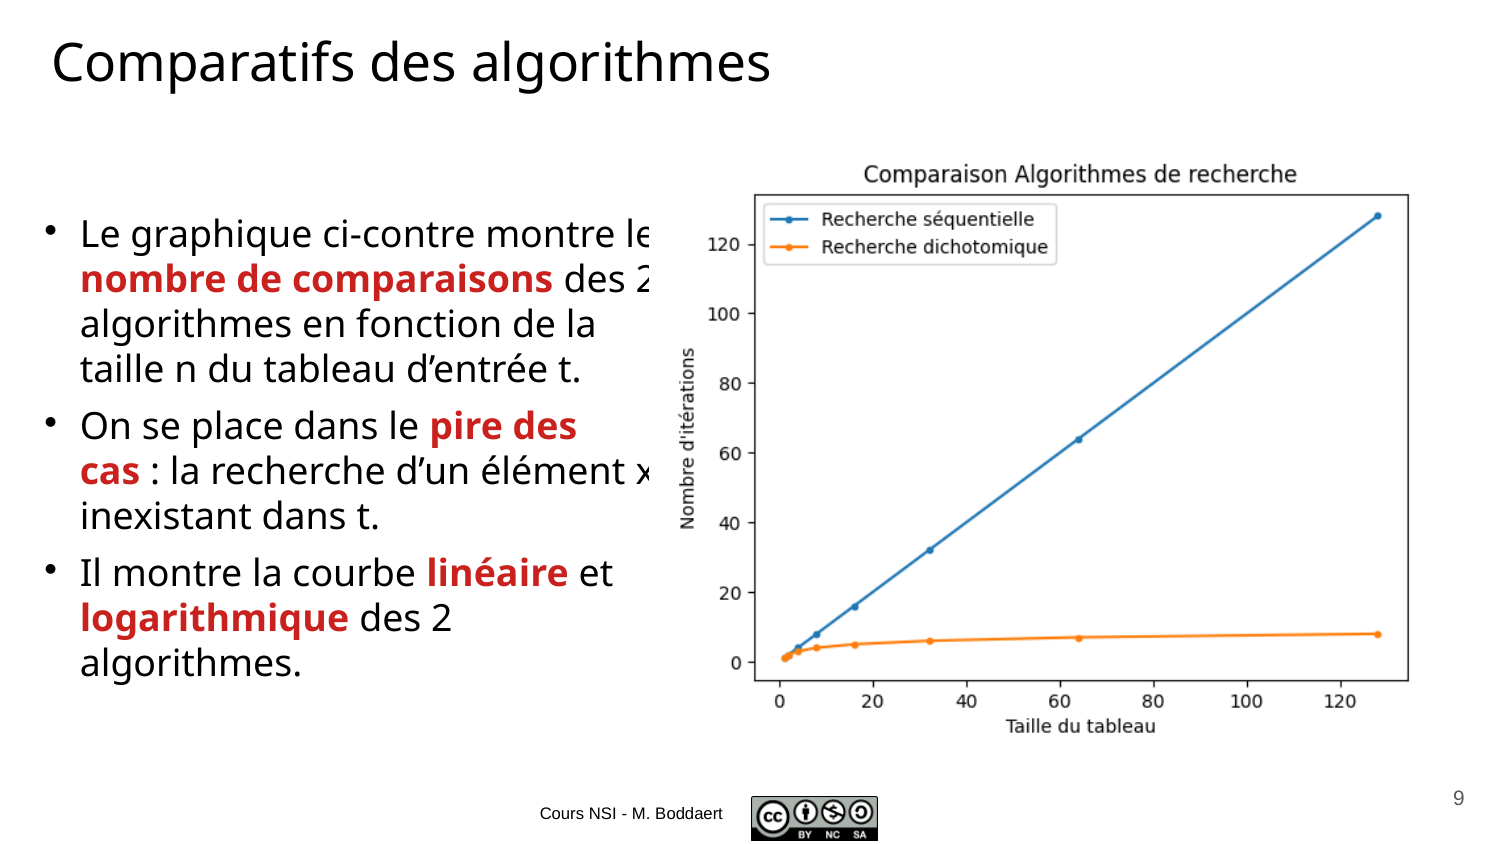

# Comparatifs des algorithmes
Le graphique ci-contre montre le nombre de comparaisons des 2 algorithmes en fonction de la taille n du tableau d’entrée t.
On se place dans le pire des cas : la recherche d’un élément x inexistant dans t.
Il montre la courbe linéaire et logarithmique des 2 algorithmes.